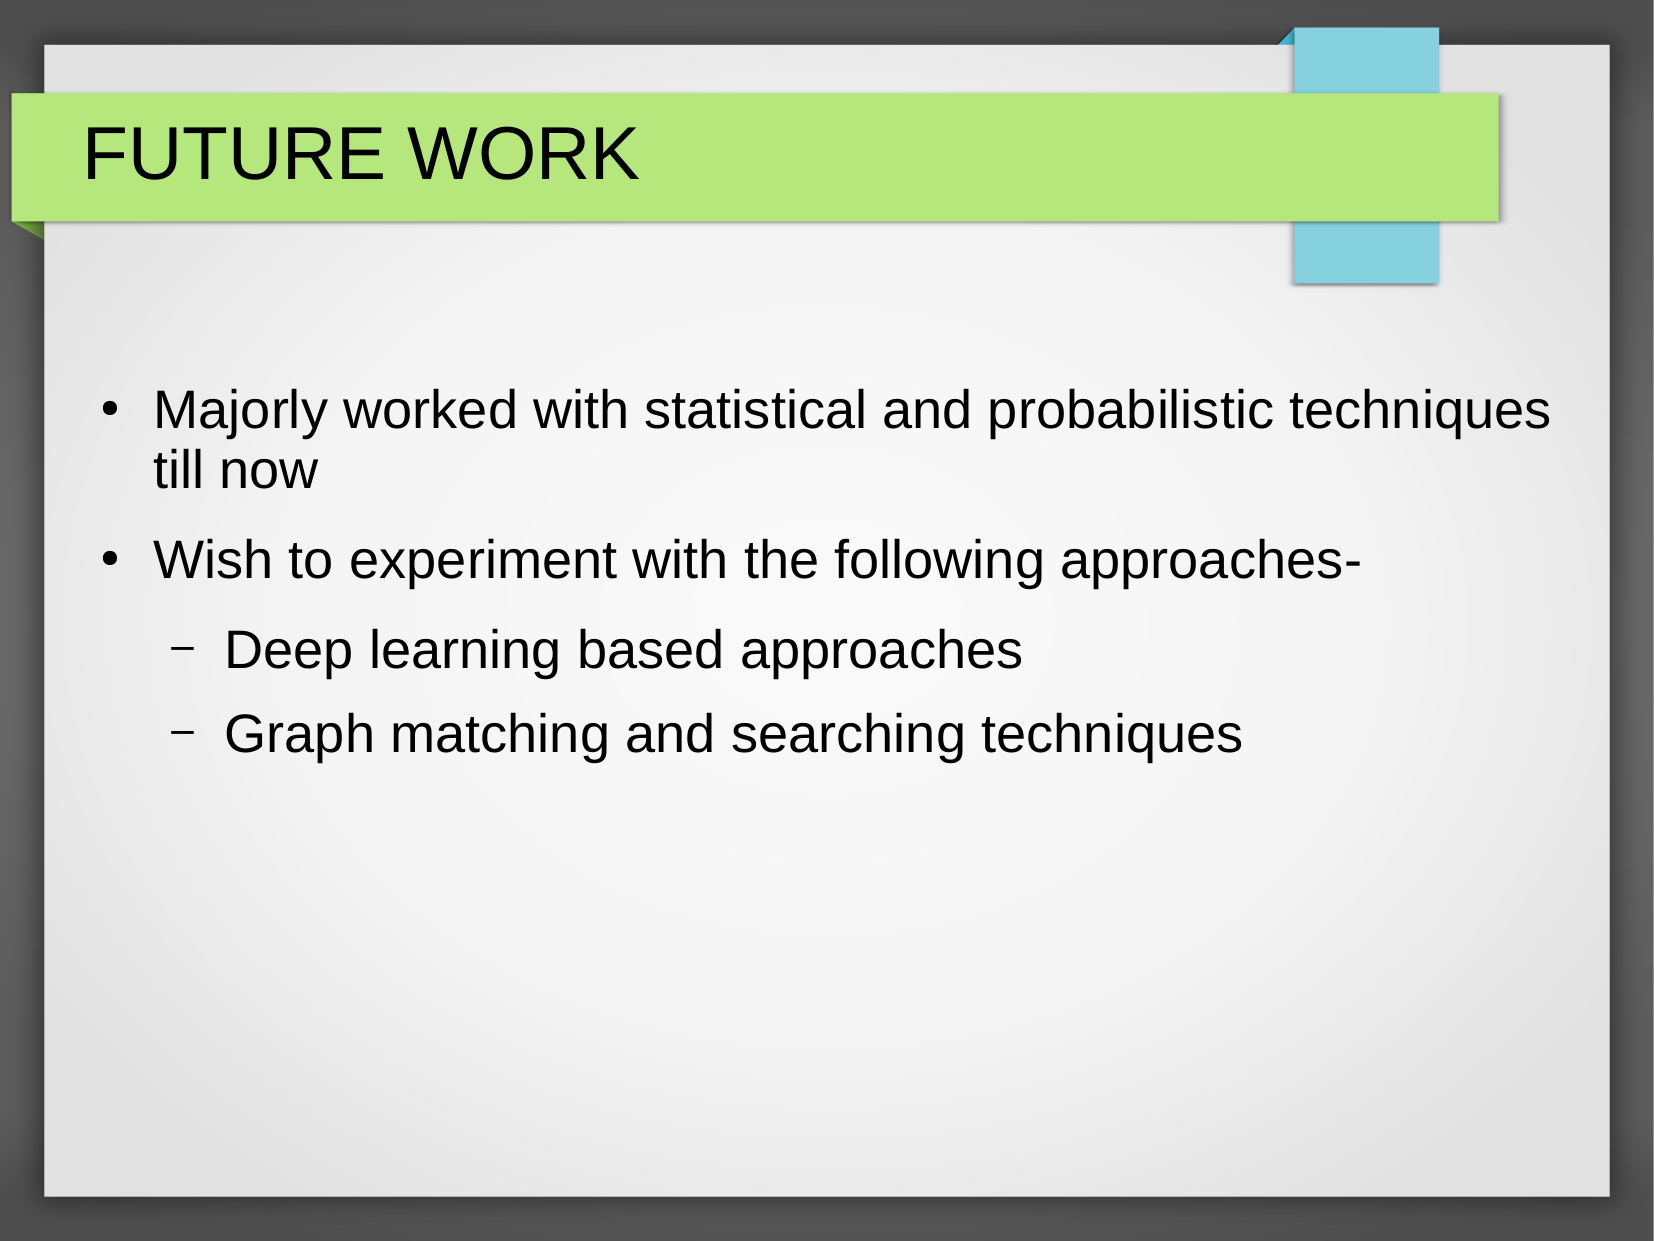

# FUTURE WORK
Majorly worked with statistical and probabilistic techniques till now
Wish to experiment with the following approaches-
Deep learning based approaches
Graph matching and searching techniques